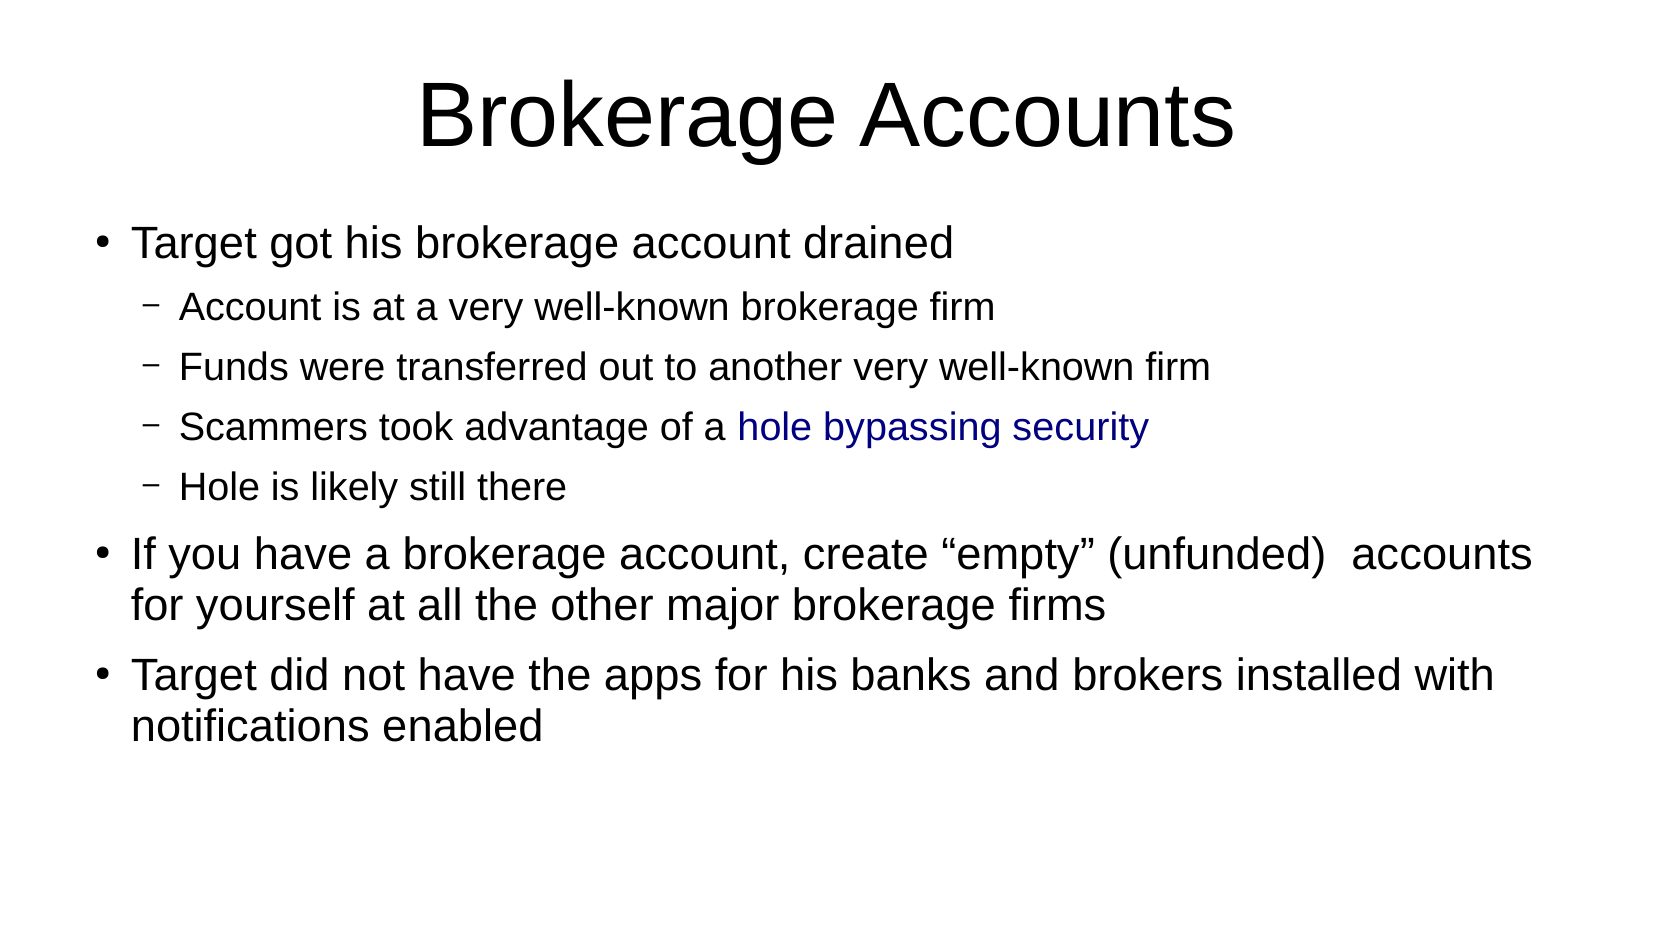

# Brokerage Accounts
Target got his brokerage account drained
Account is at a very well-known brokerage firm
Funds were transferred out to another very well-known firm
Scammers took advantage of a hole bypassing security
Hole is likely still there
If you have a brokerage account, create “empty” (unfunded) accounts for yourself at all the other major brokerage firms
Target did not have the apps for his banks and brokers installed with notifications enabled